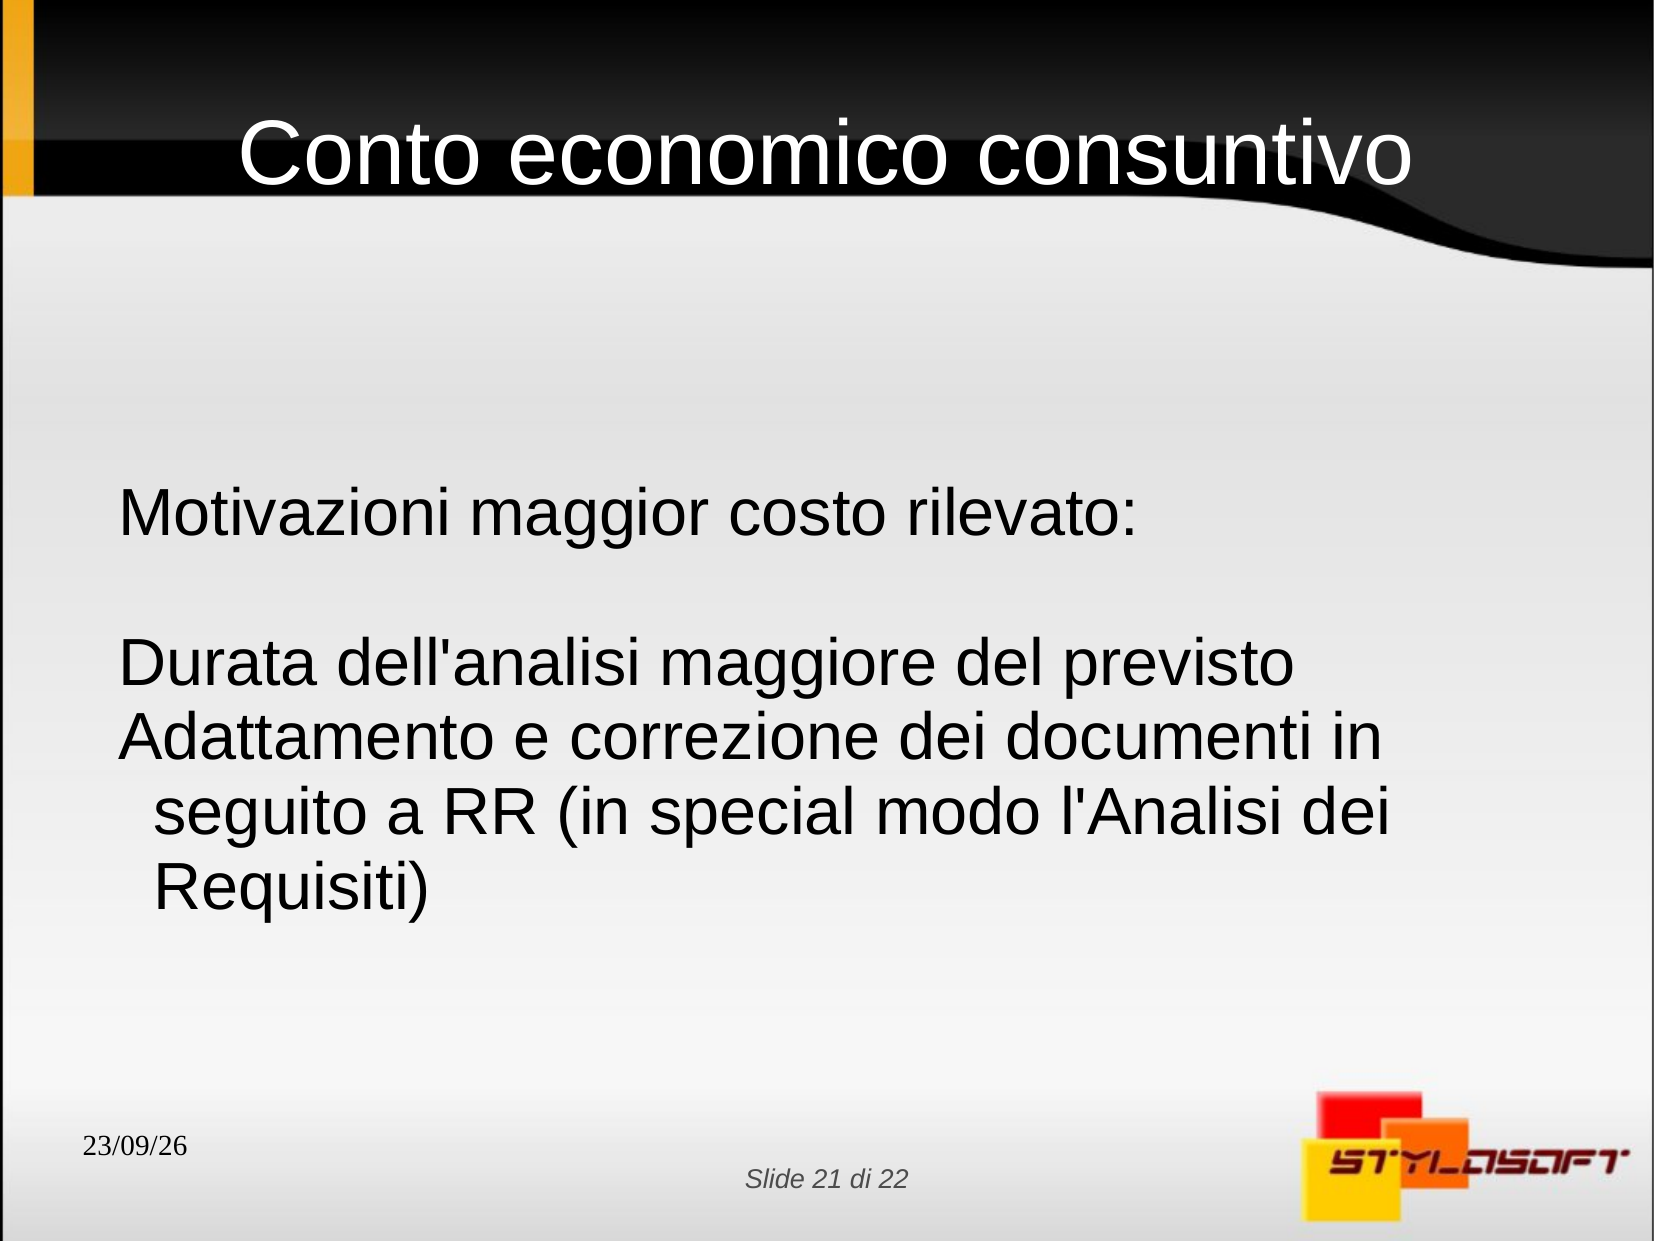

# Conto economico consuntivo
Motivazioni maggior costo rilevato:
Durata dell'analisi maggiore del previsto
Adattamento e correzione dei documenti in seguito a RR (in special modo l'Analisi dei Requisiti)
Slide di 22